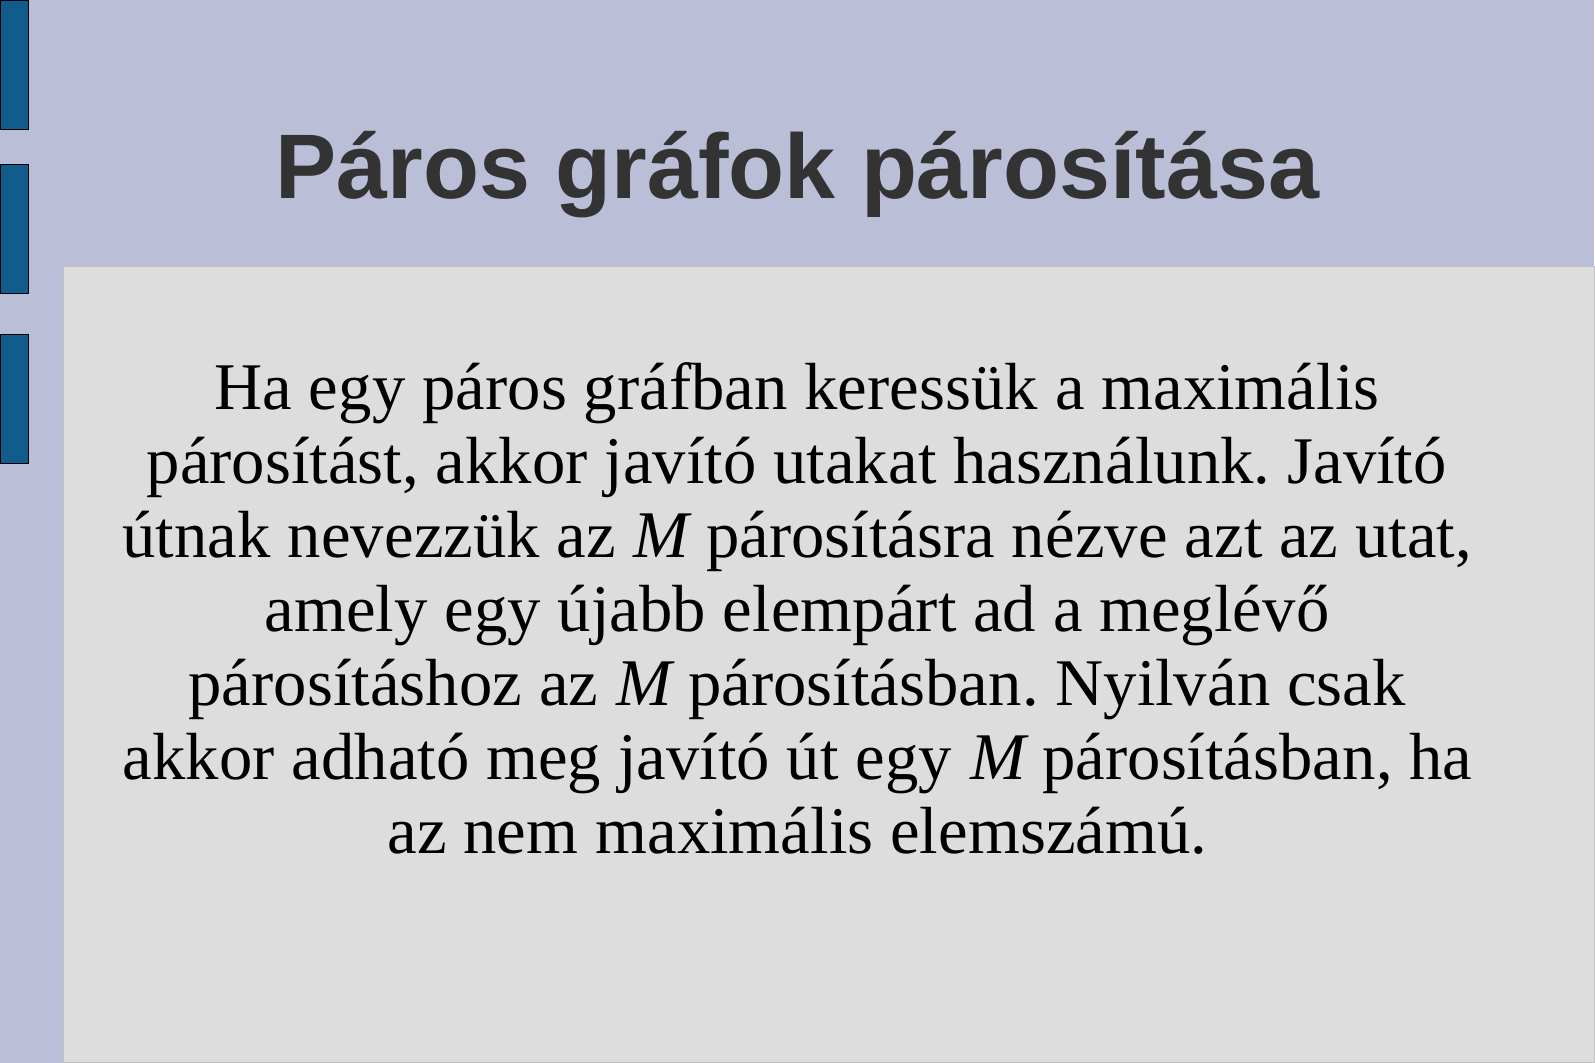

# Páros gráfok párosítása
Ha egy páros gráfban keressük a maximális párosítást, akkor javító utakat használunk. Javító útnak nevezzük az M párosításra nézve azt az utat, amely egy újabb elempárt ad a meglévő párosításhoz az M párosításban. Nyilván csak akkor adható meg javító út egy M párosításban, ha az nem maximális elemszámú.